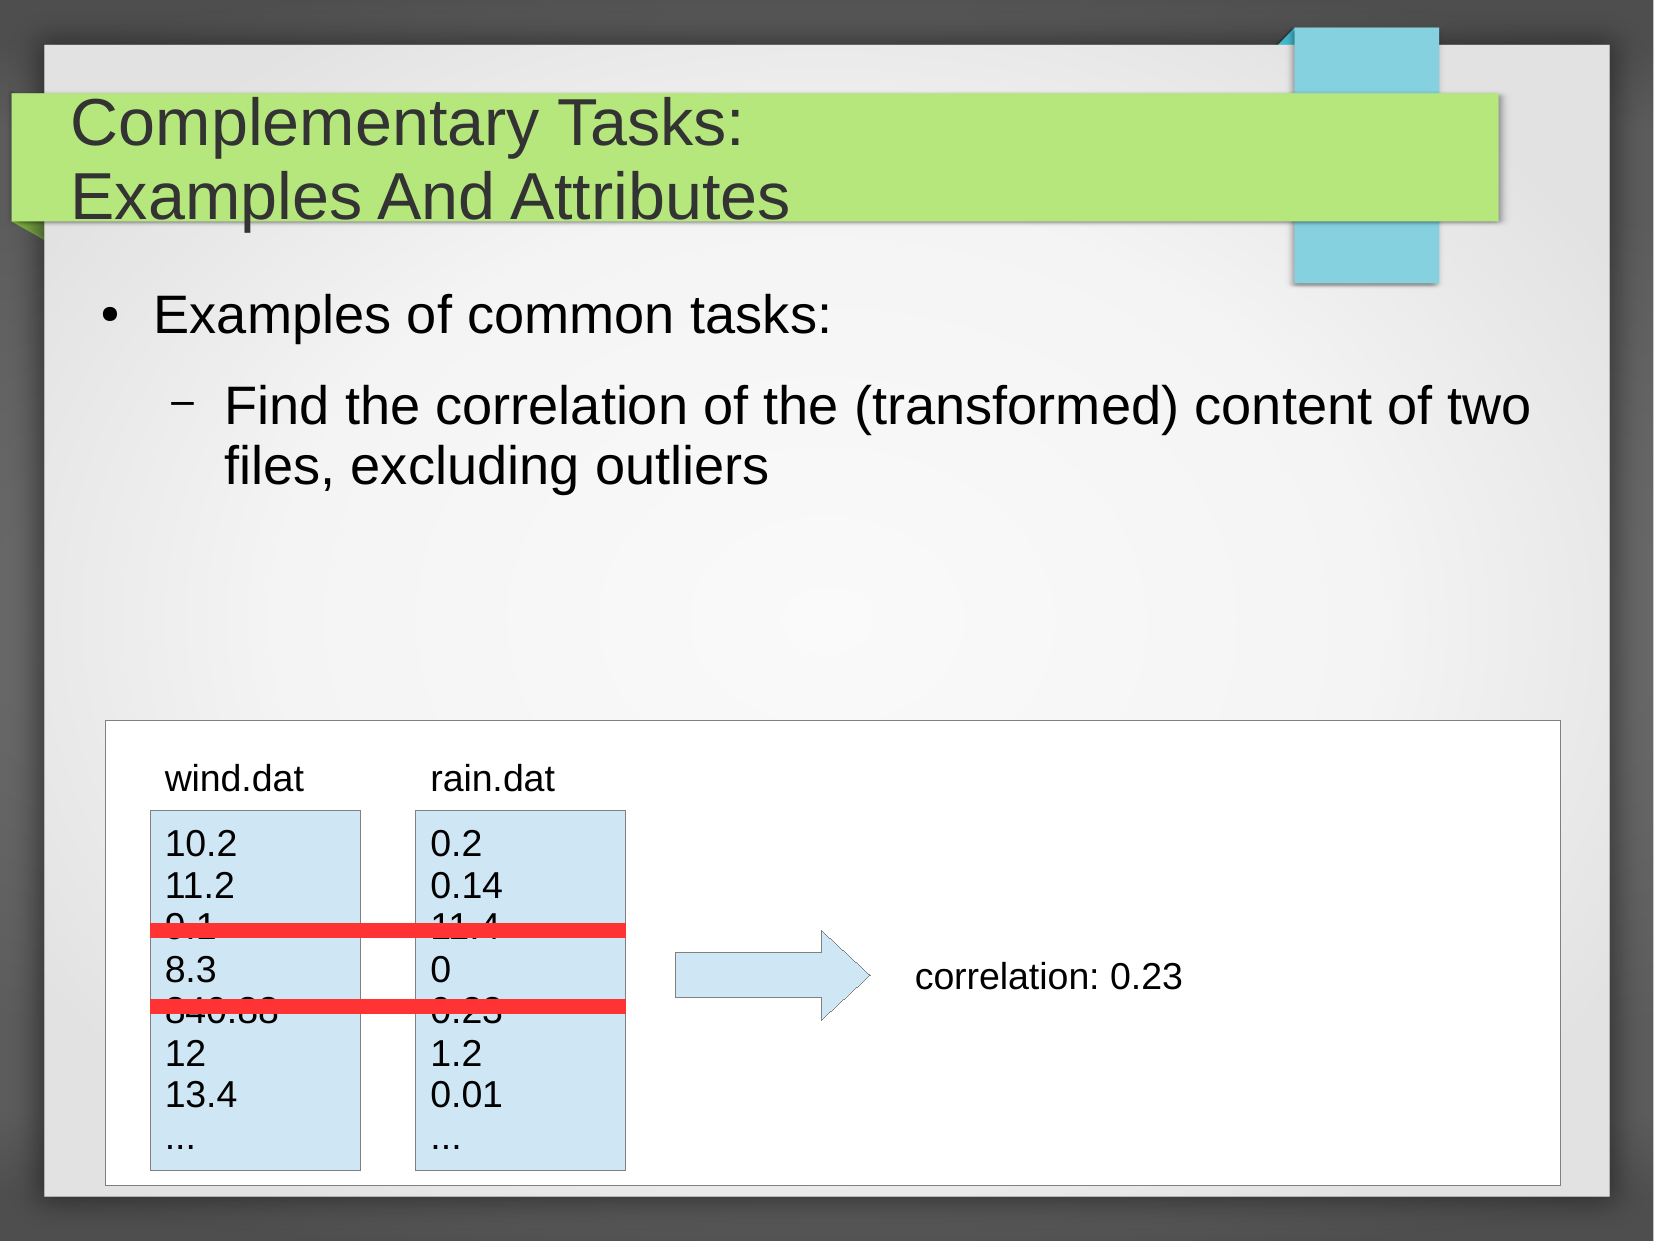

Complementary Tasks:
Examples And Attributes
# Examples of common tasks:
Find the correlation of the (transformed) content of two files, excluding outliers
wind.dat
rain.dat
10.2
11.2
9.1
8.3
840.88
12
13.4
...
0.2
0.14
11.4
0
0.23
1.2
0.01
...
correlation: 0.23